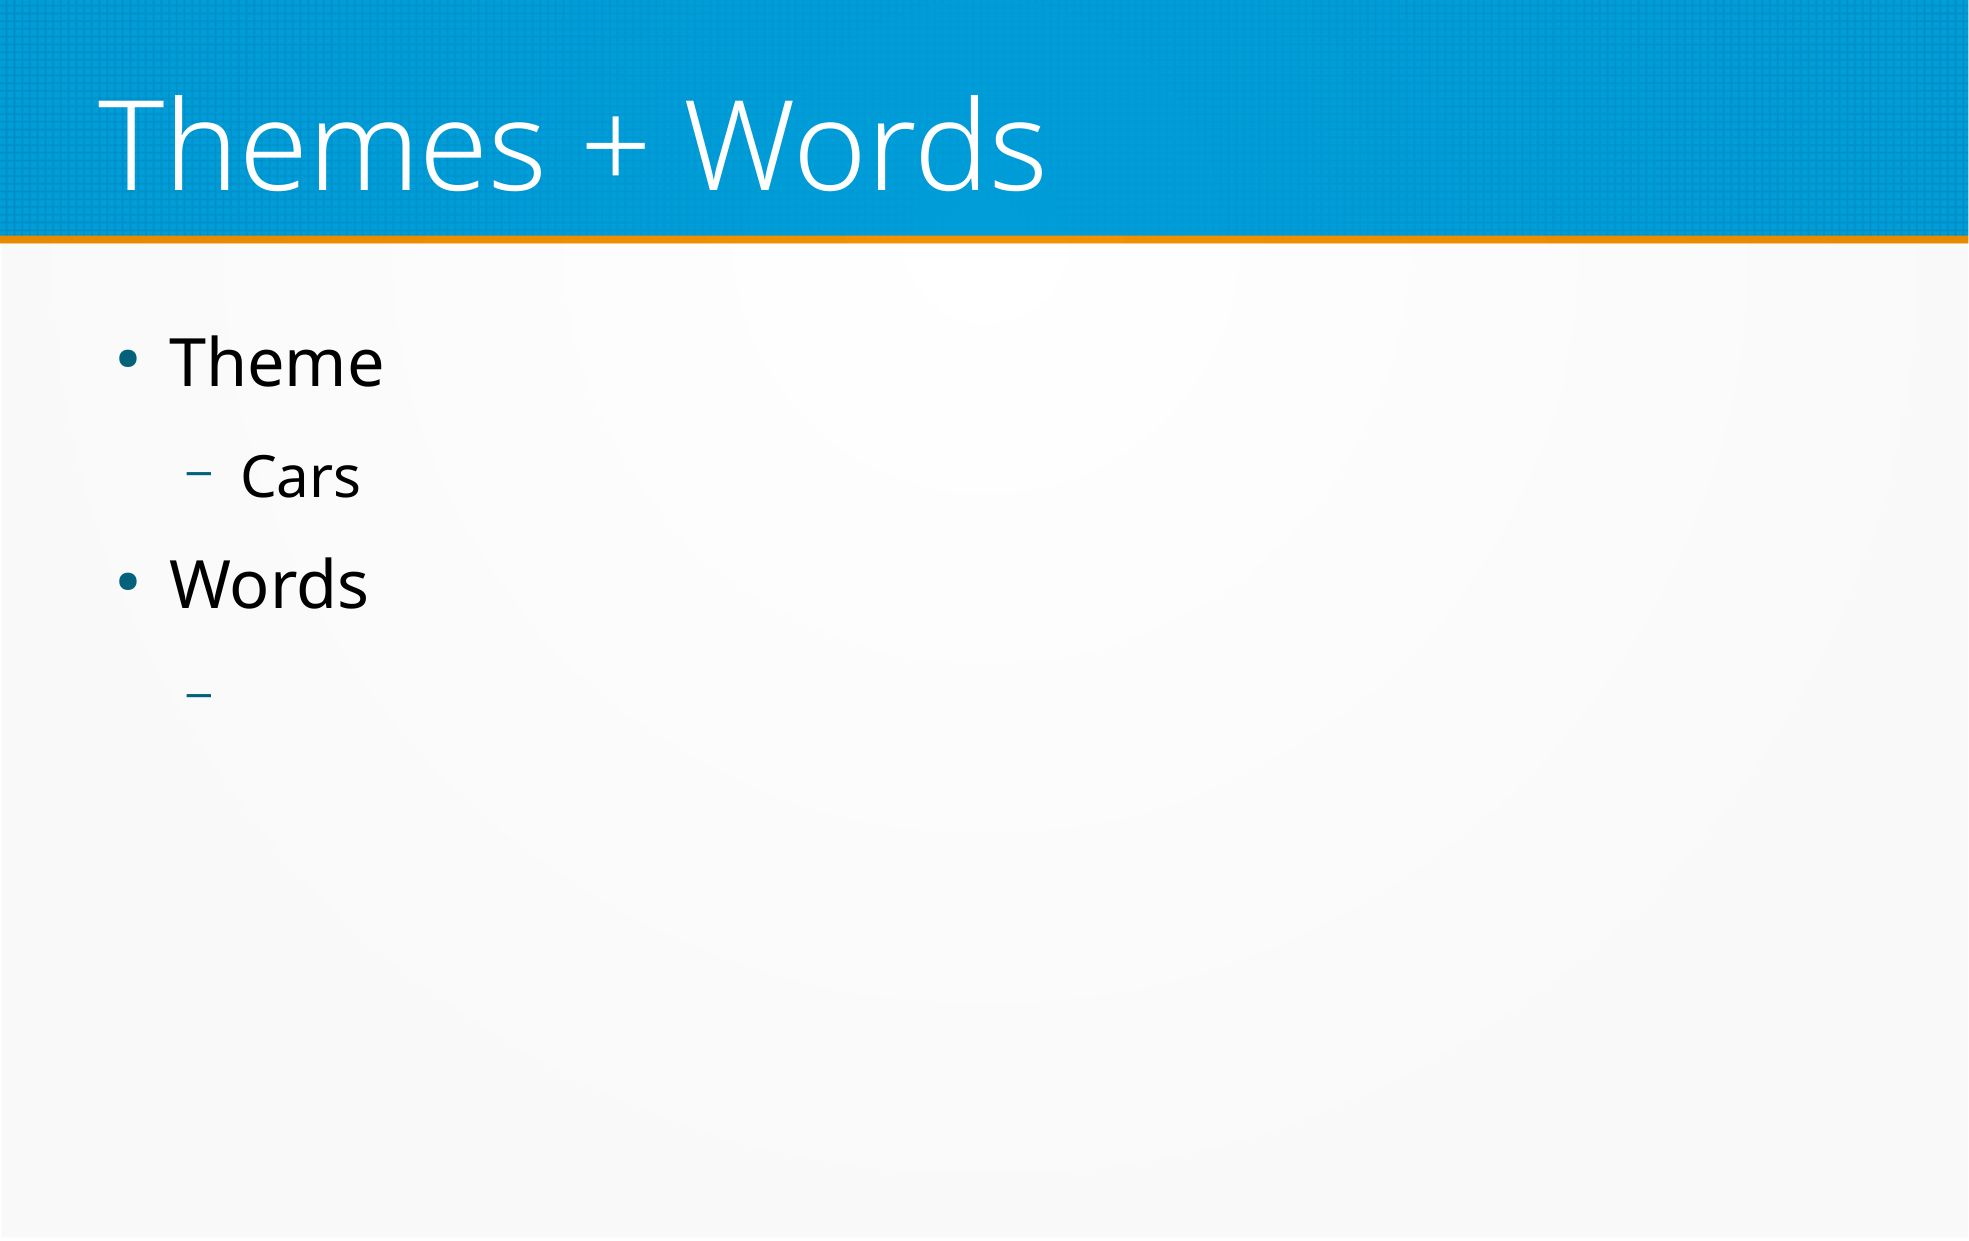

# Themes + Words
Theme
Cars
Words